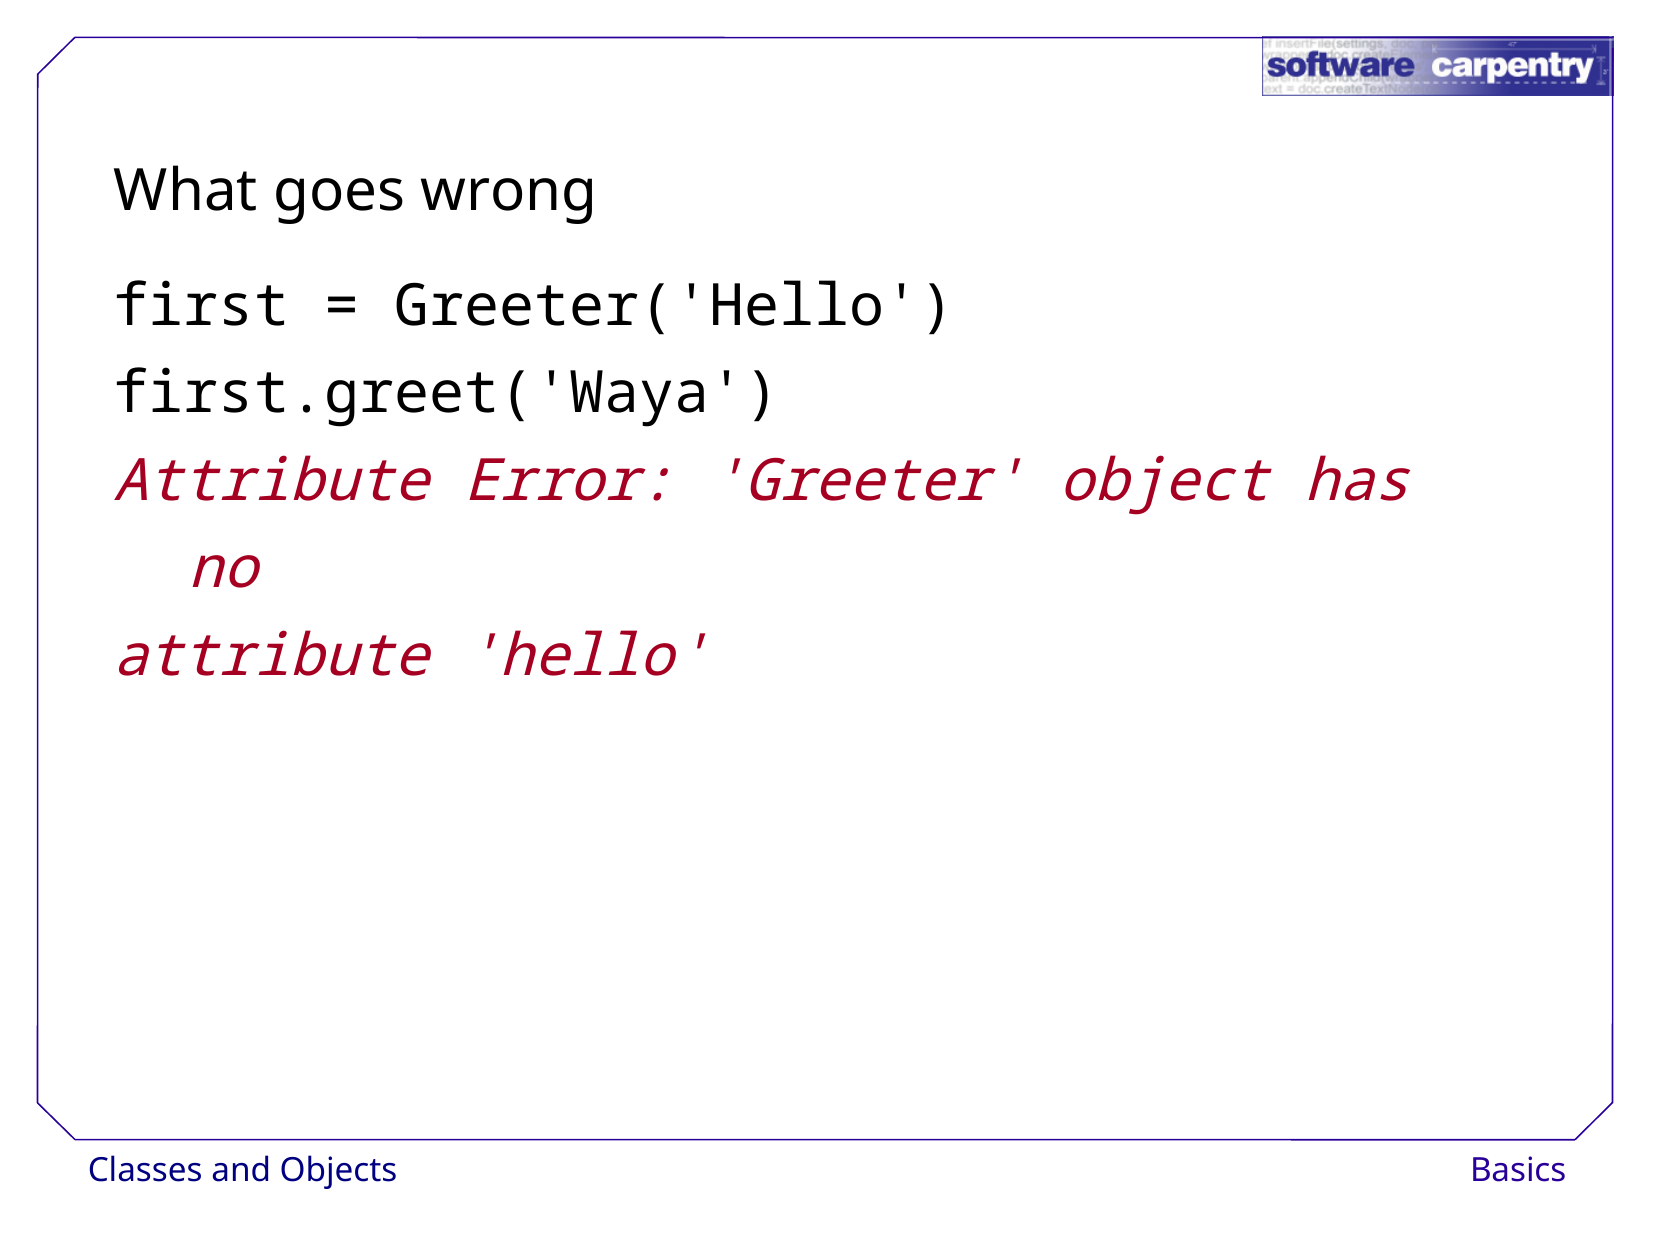

What goes wrong
first = Greeter('Hello')
first.greet('Waya')
Attribute Error: 'Greeter' object has no
attribute 'hello'